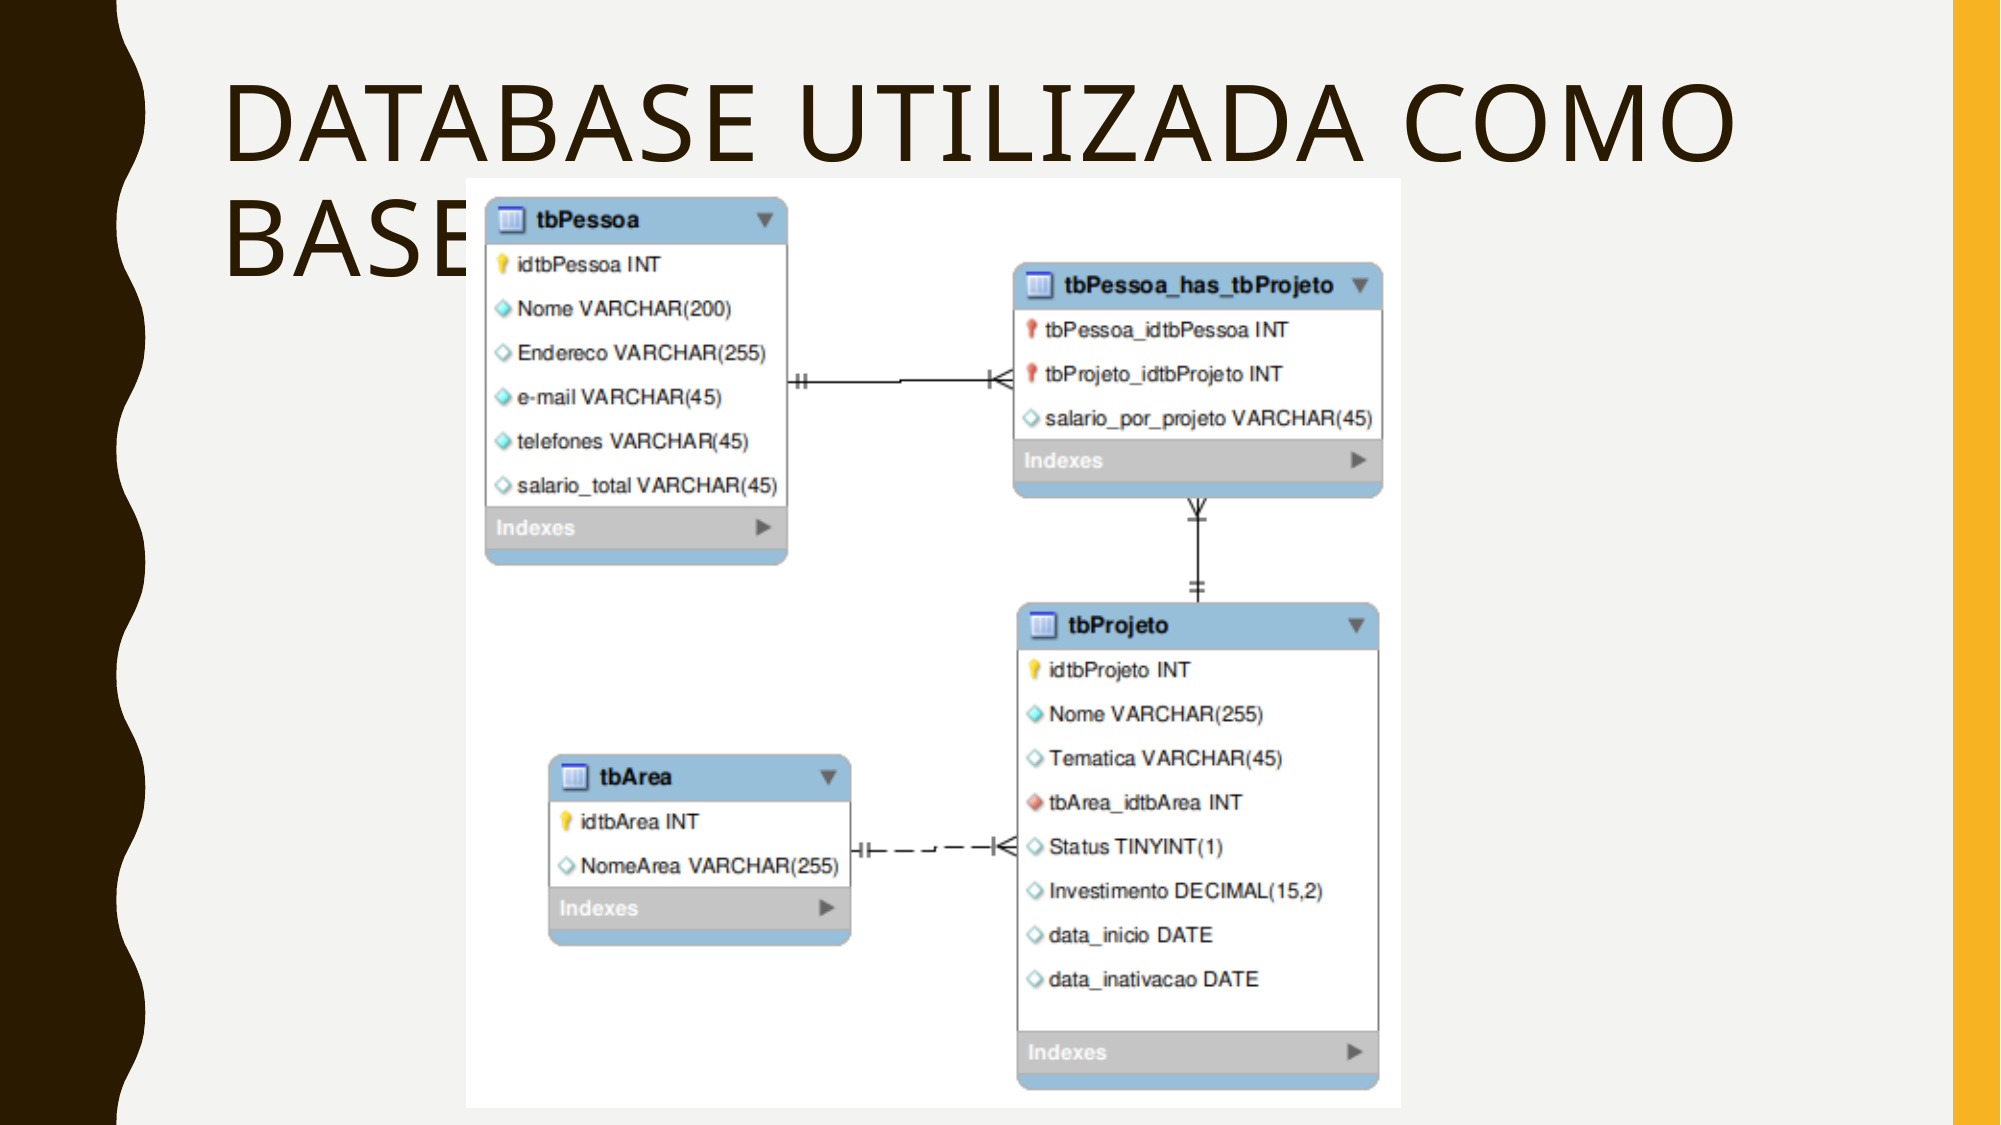

# Database utilizada como base
Full text search melhor e integrada antes do mysql
O MySQL foi comprado pela Oracle, foi criado um fork do projeto, chamado MariaDB, o qual no começo se comprometia a ser compatível com o MySQL, porém totalmente livre em termos de licença. Infelizmente ele já não é 100% compatível com o MySQL, o que talvez seja um problema para algumas empresas ou desenvolvedores (ou não).
Já o PostgreSQL sempre foi open-source e apesar de ter uma licença própria, ela é muito parecida com as licenças BSD e MIT.
Completa do MYSQL não é gratuita, enquanto o postgres oferta todas as suas funcionalidades de gratis
Tem uma maior quantidade de linguagens para transações
funcionalidades
Depois que
A versão
O postgres
o postgres
Criando database